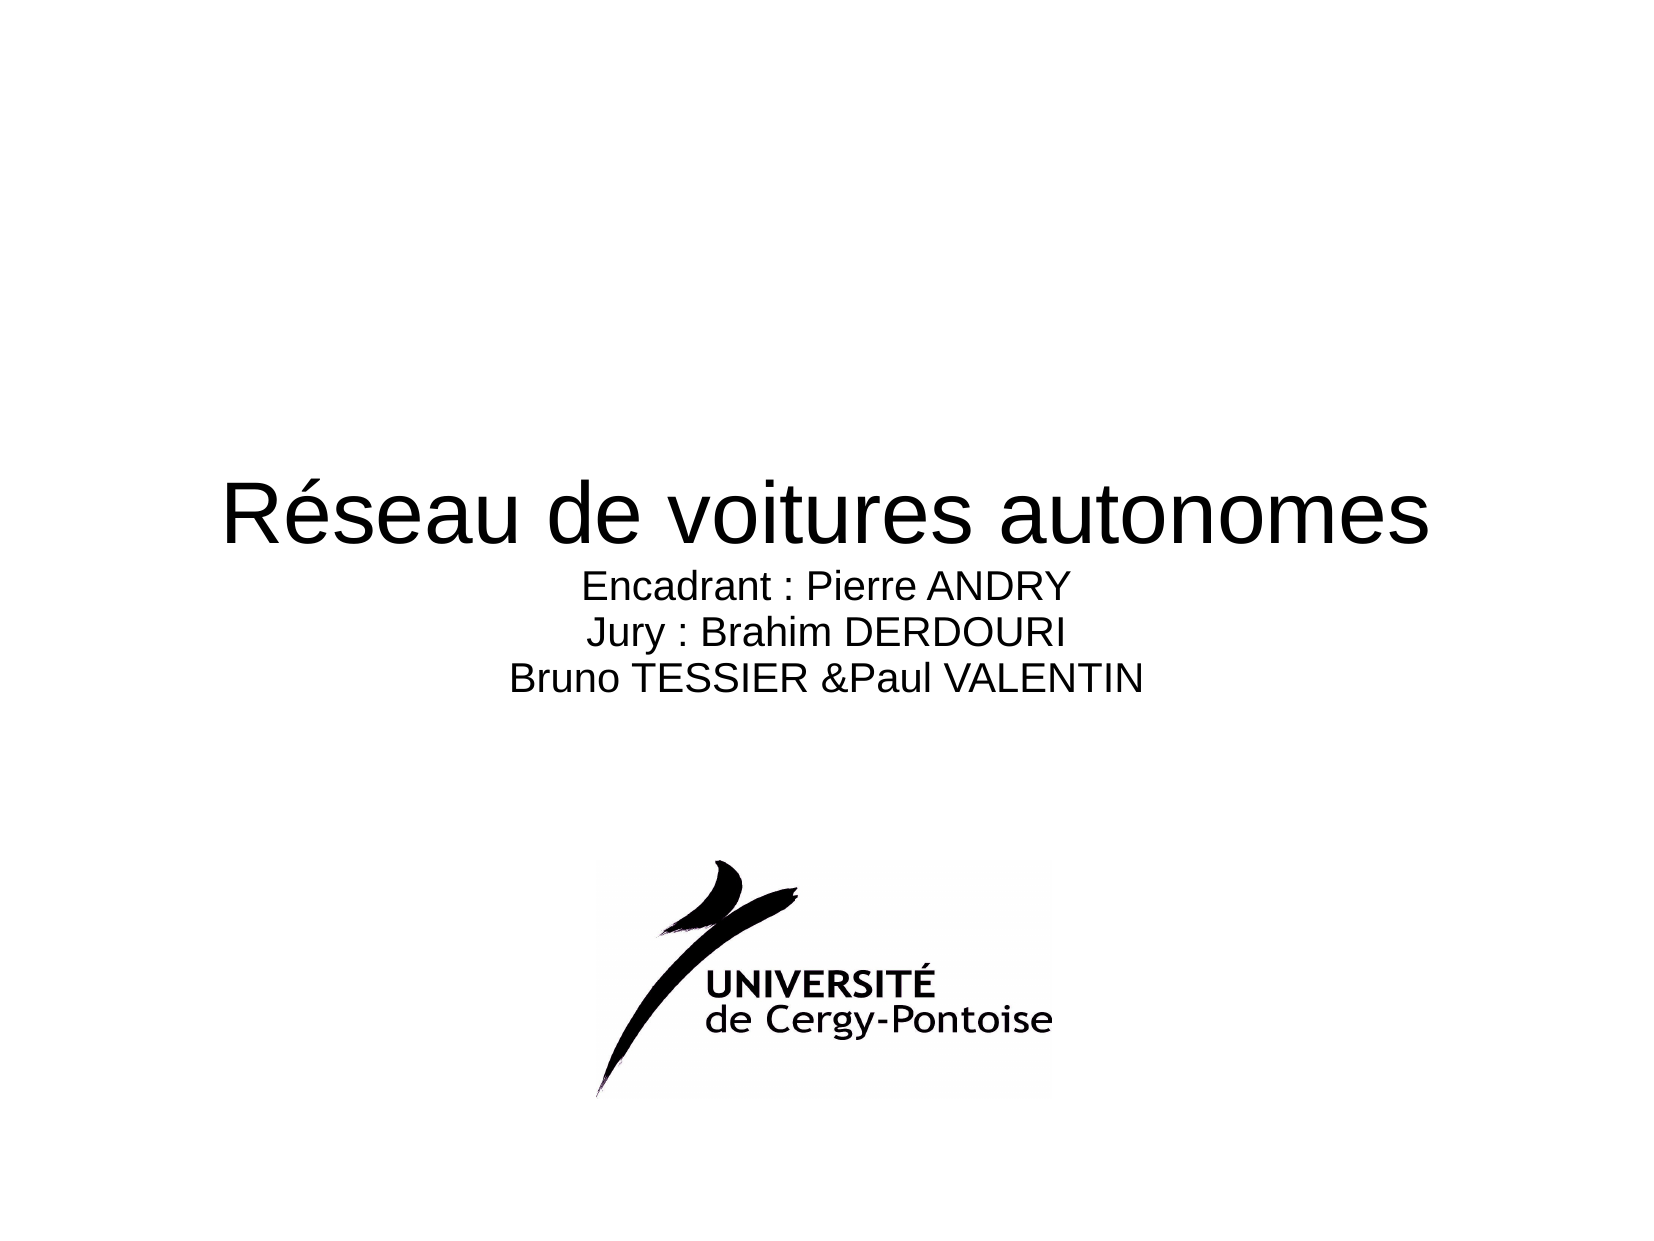

# Réseau de voitures autonomes
Encadrant : Pierre ANDRY
Jury : Brahim DERDOURI
Bruno TESSIER &Paul VALENTIN
Jeudi 10 mars 2016